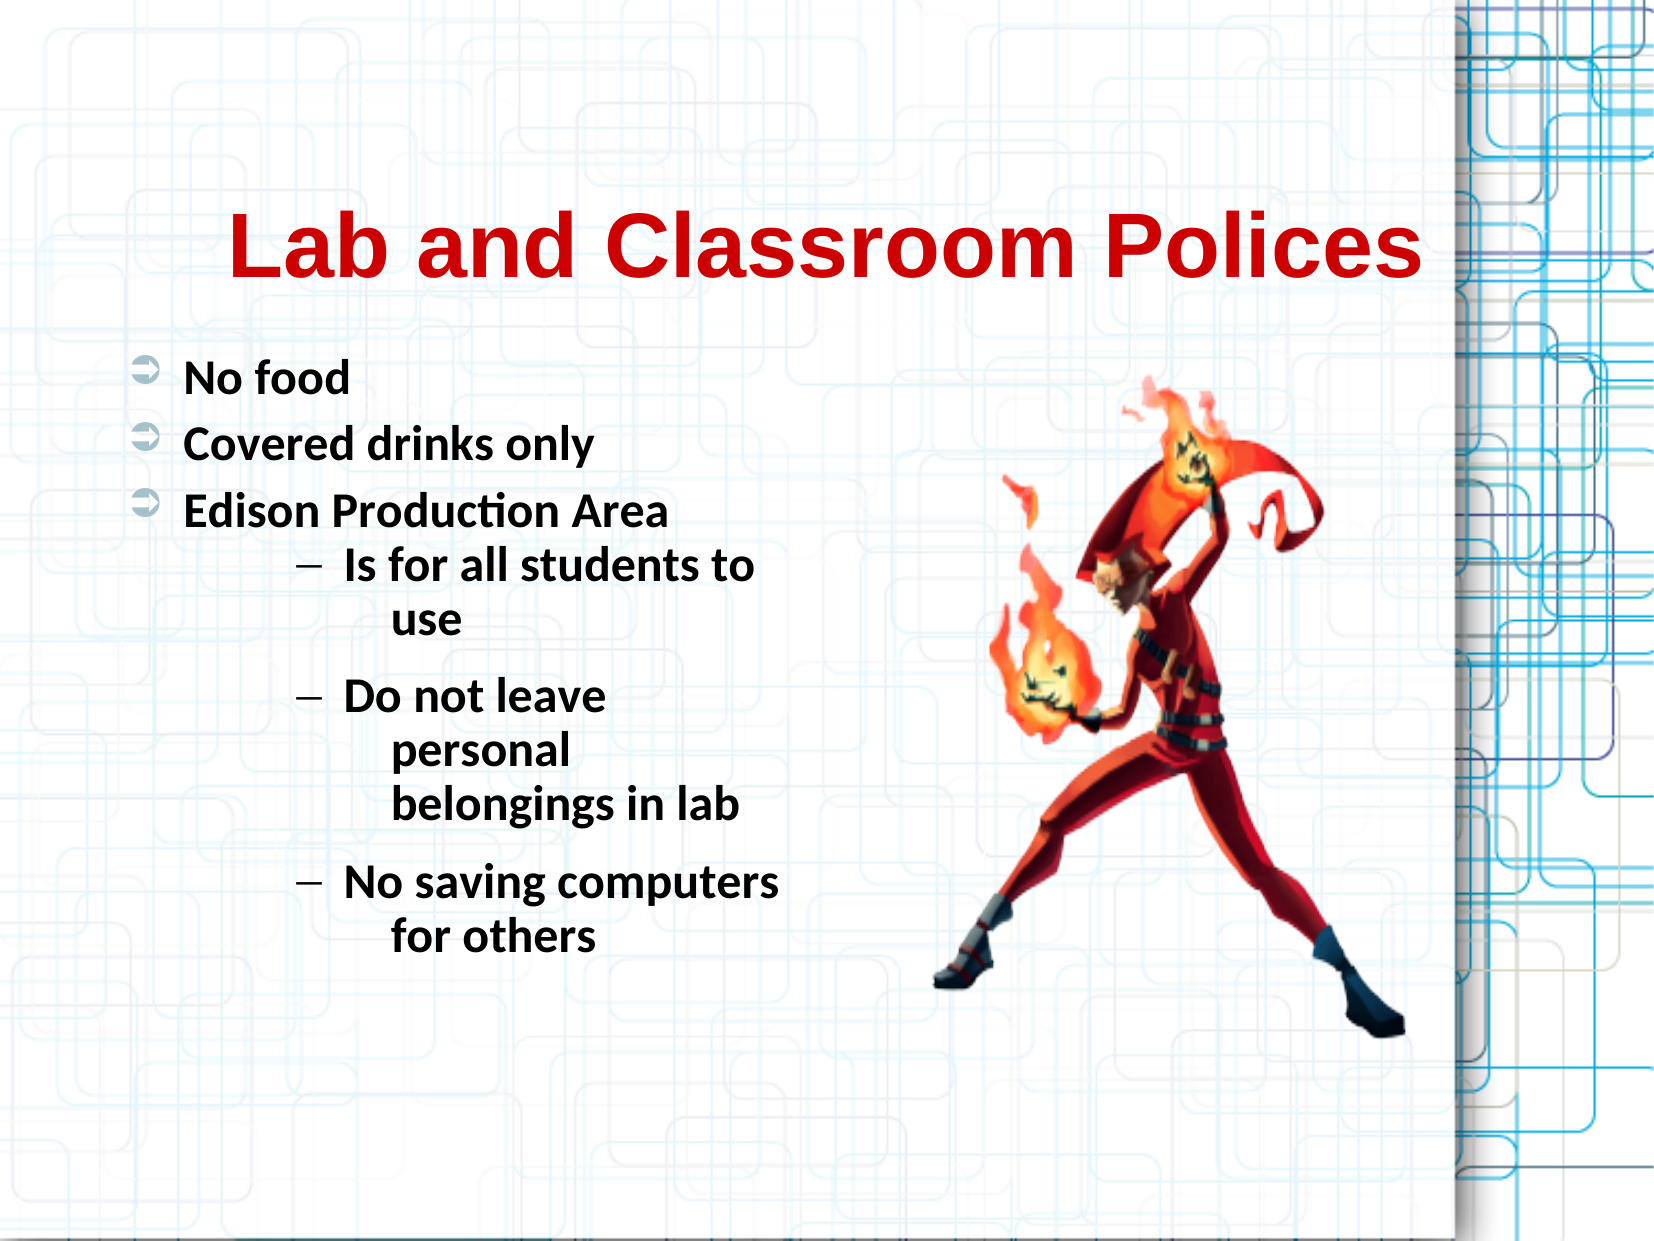

# Lab and Classroom Polices
No food
Covered drinks only
Edison Production Area
Is for all students to use
Do not leave personal belongings in lab
No saving computers for others